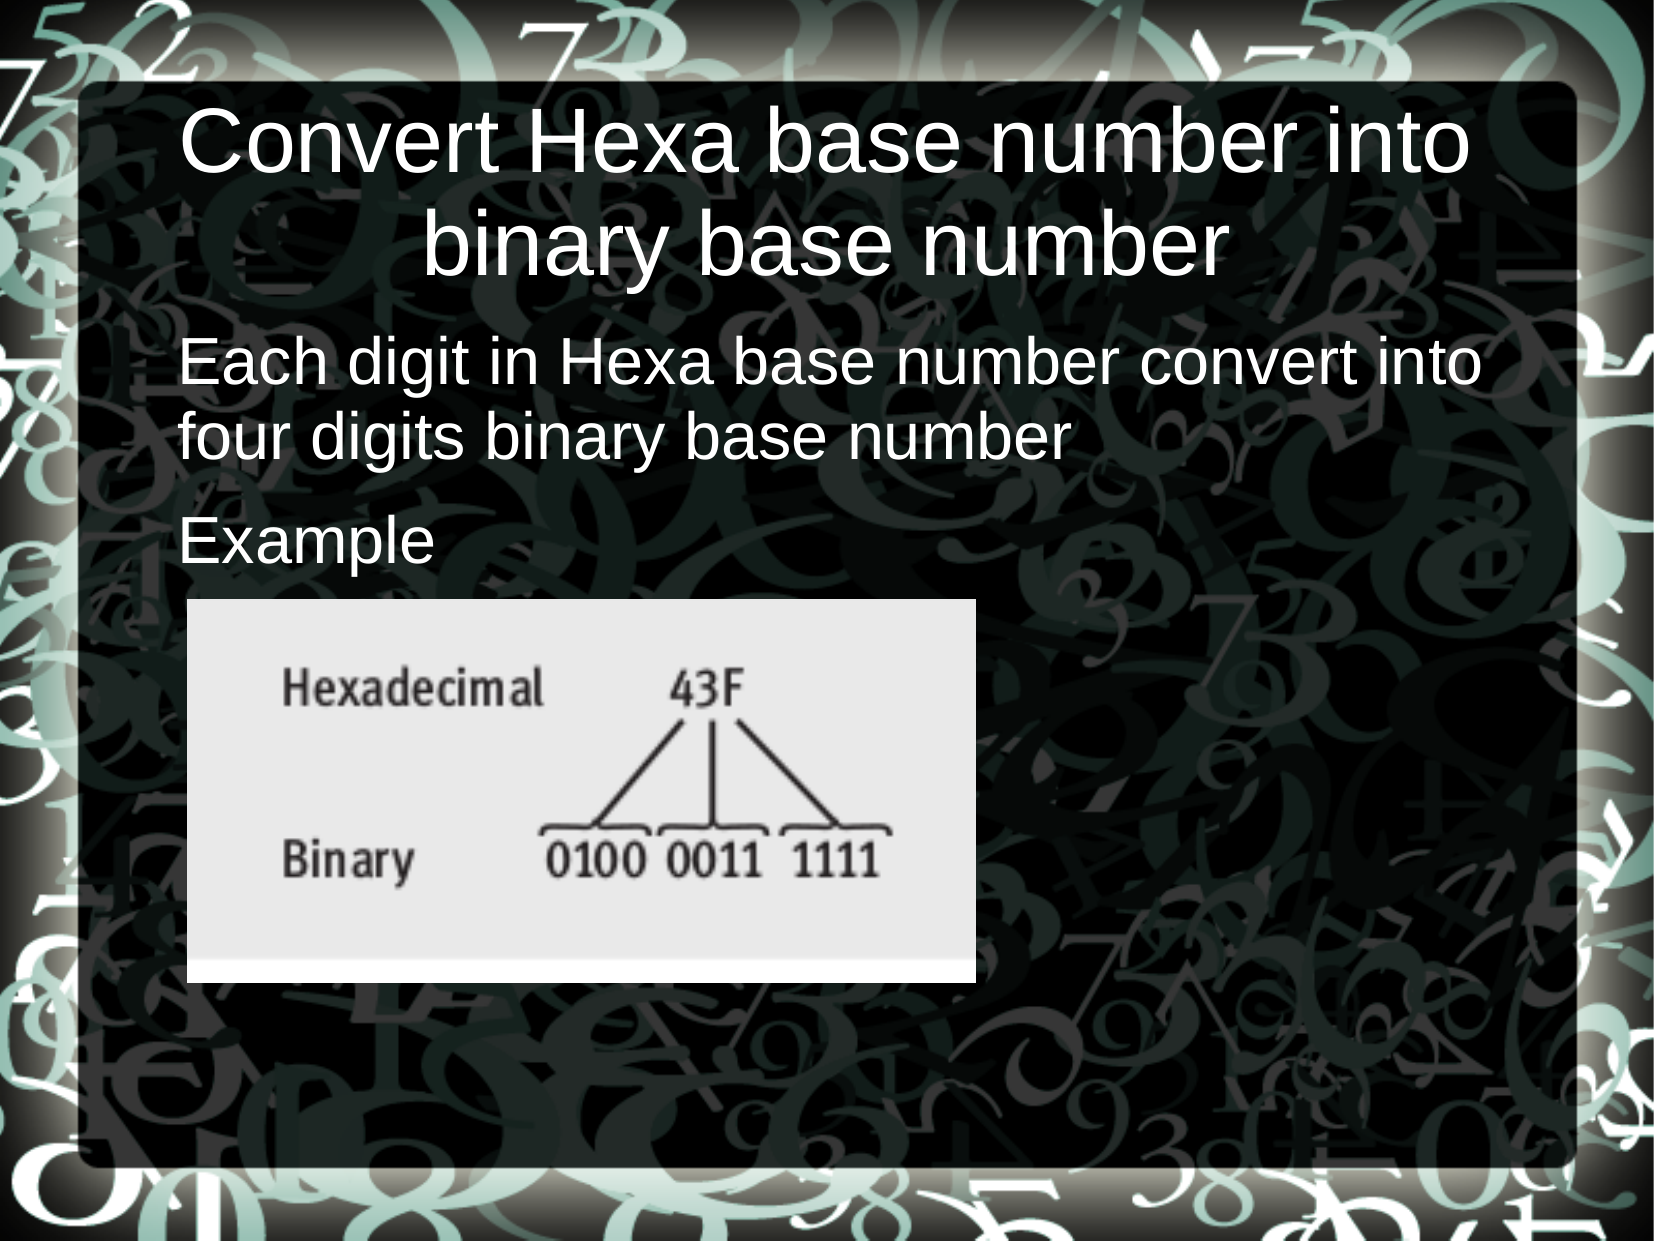

# Convert Hexa base number into binary base number
Each digit in Hexa base number convert into four digits binary base number
Example